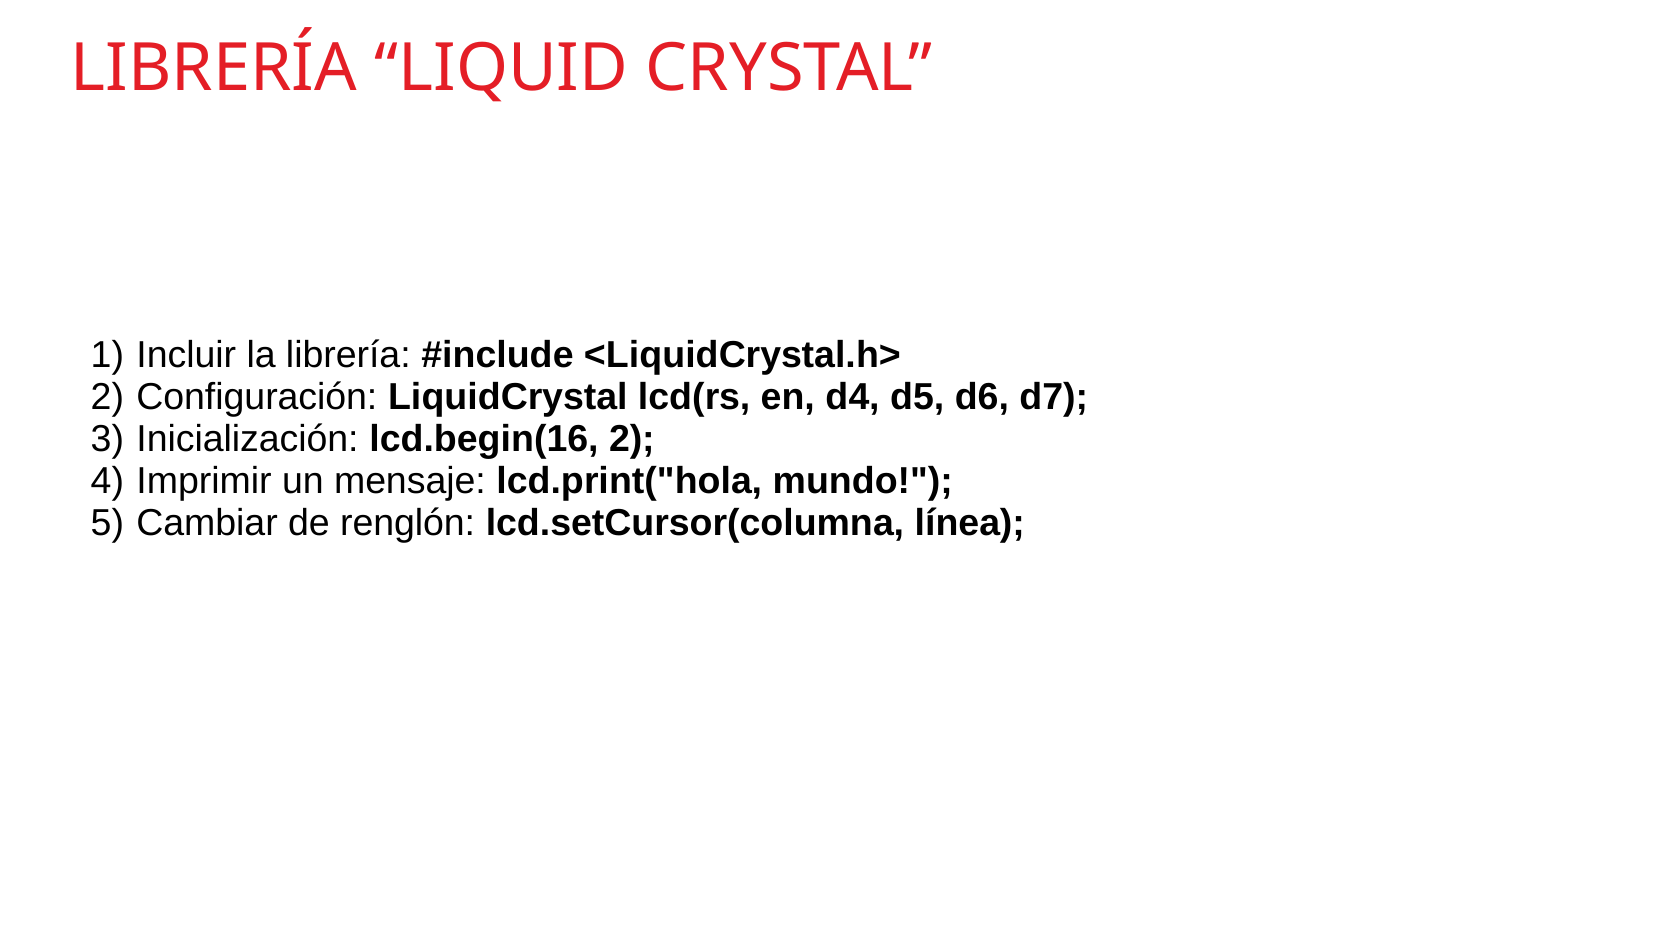

# LIBRERÍA “LIQUID CRYSTAL”
 Incluir la librería: #include <LiquidCrystal.h>
 Configuración: LiquidCrystal lcd(rs, en, d4, d5, d6, d7);
 Inicialización: lcd.begin(16, 2);
 Imprimir un mensaje: lcd.print("hola, mundo!");
 Cambiar de renglón: lcd.setCursor(columna, línea);